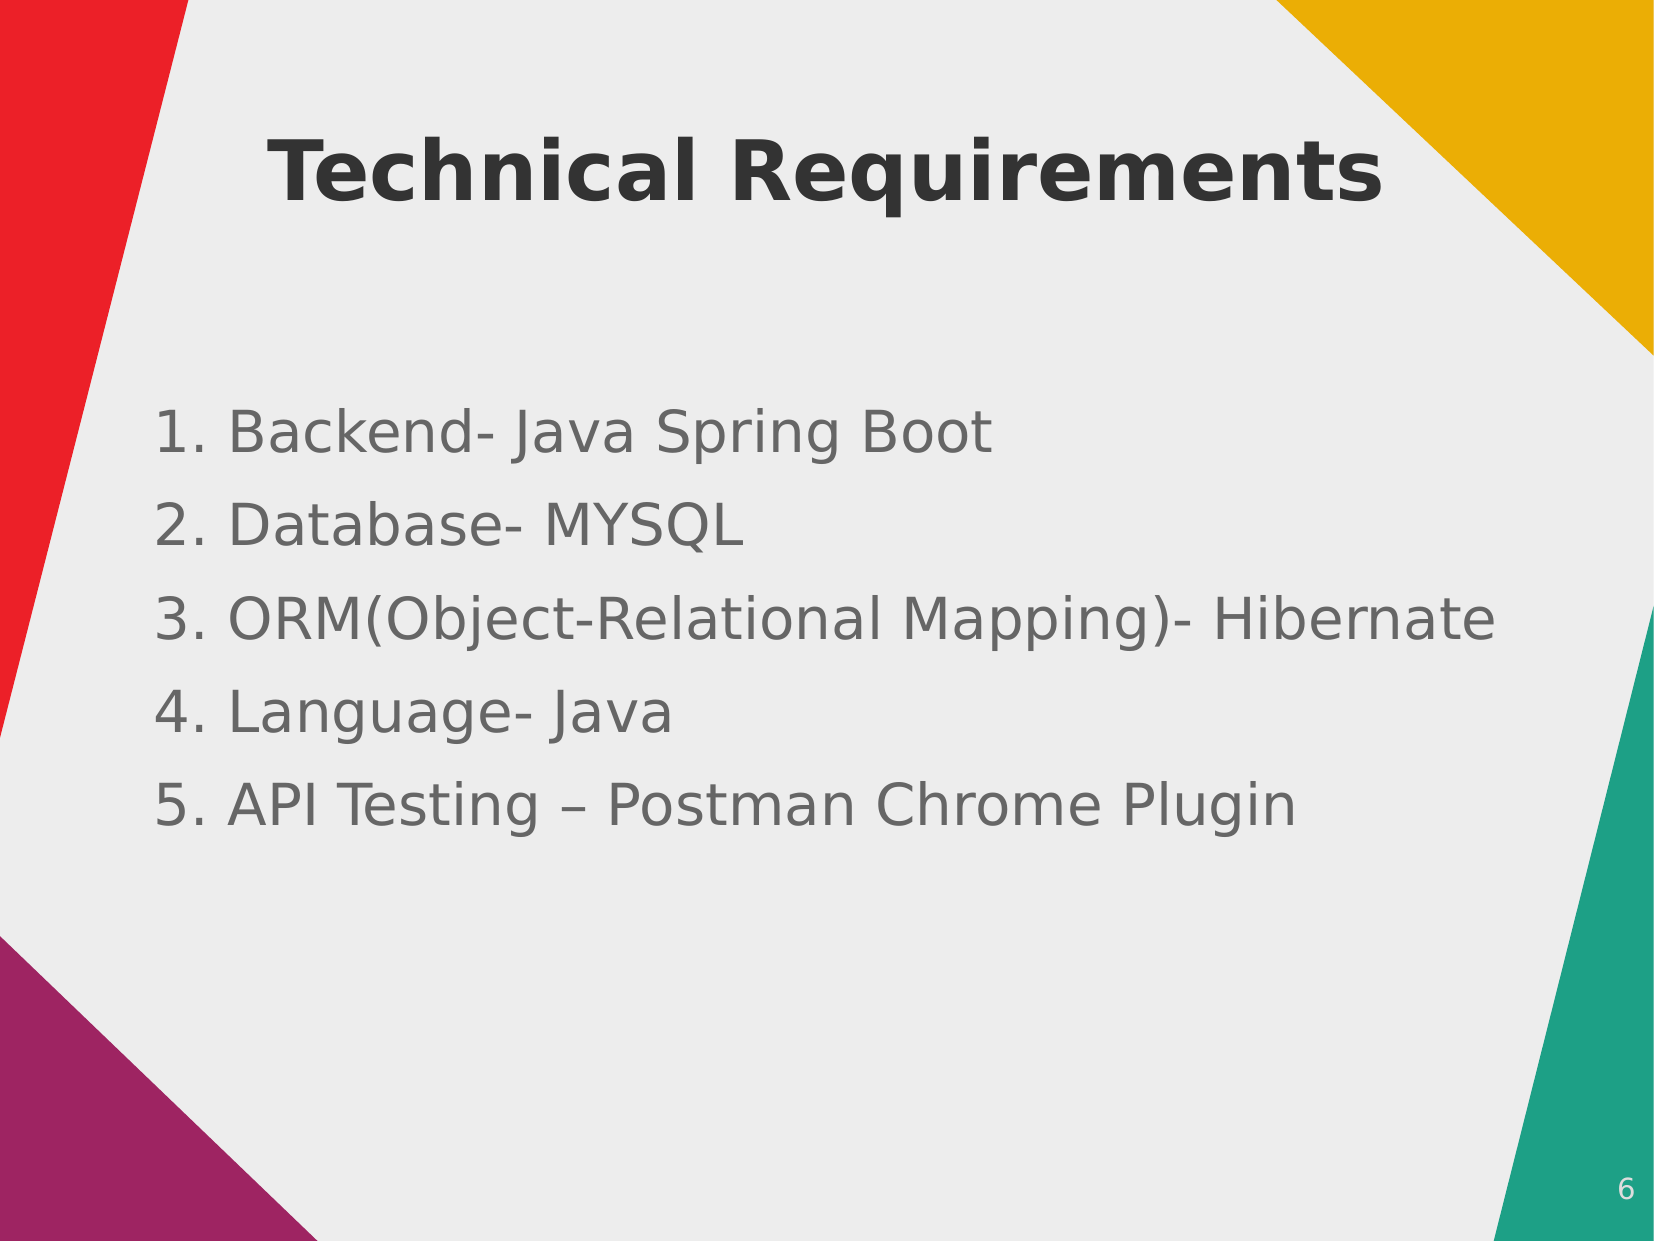

# Technical Requirements
1. Backend- Java Spring Boot
2. Database- MYSQL
3. ORM(Object-Relational Mapping)- Hibernate
4. Language- Java
5. API Testing – Postman Chrome Plugin
6